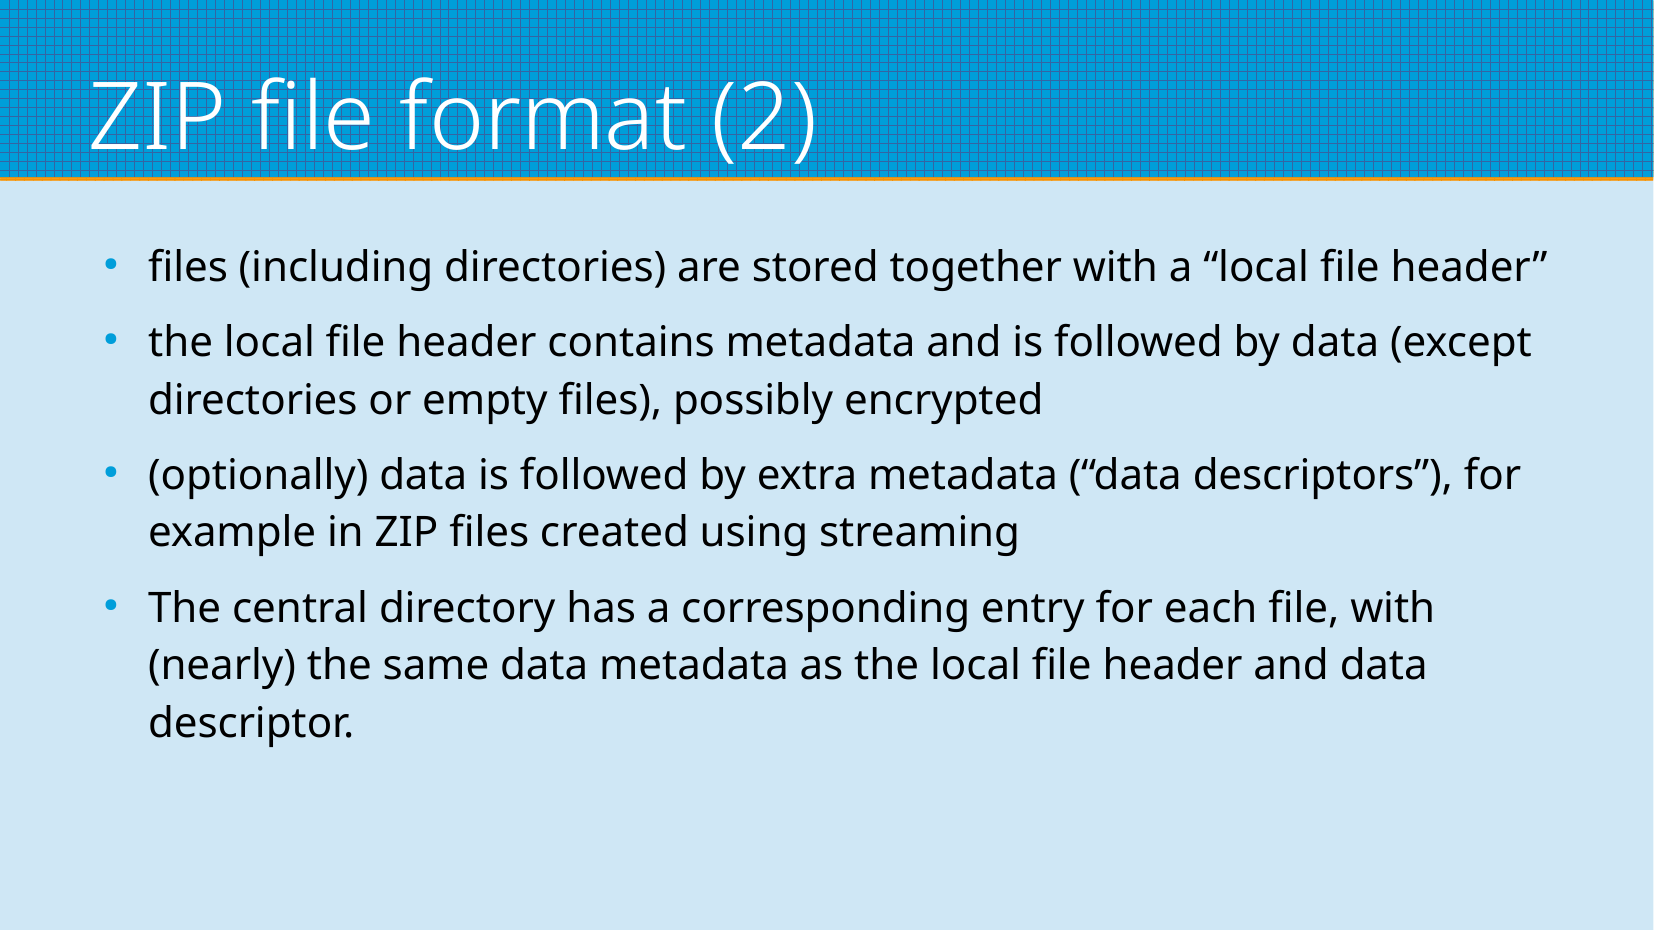

# ZIP file format (2)
files (including directories) are stored together with a “local file header”
the local file header contains metadata and is followed by data (except directories or empty files), possibly encrypted
(optionally) data is followed by extra metadata (“data descriptors”), for example in ZIP files created using streaming
The central directory has a corresponding entry for each file, with (nearly) the same data metadata as the local file header and data descriptor.